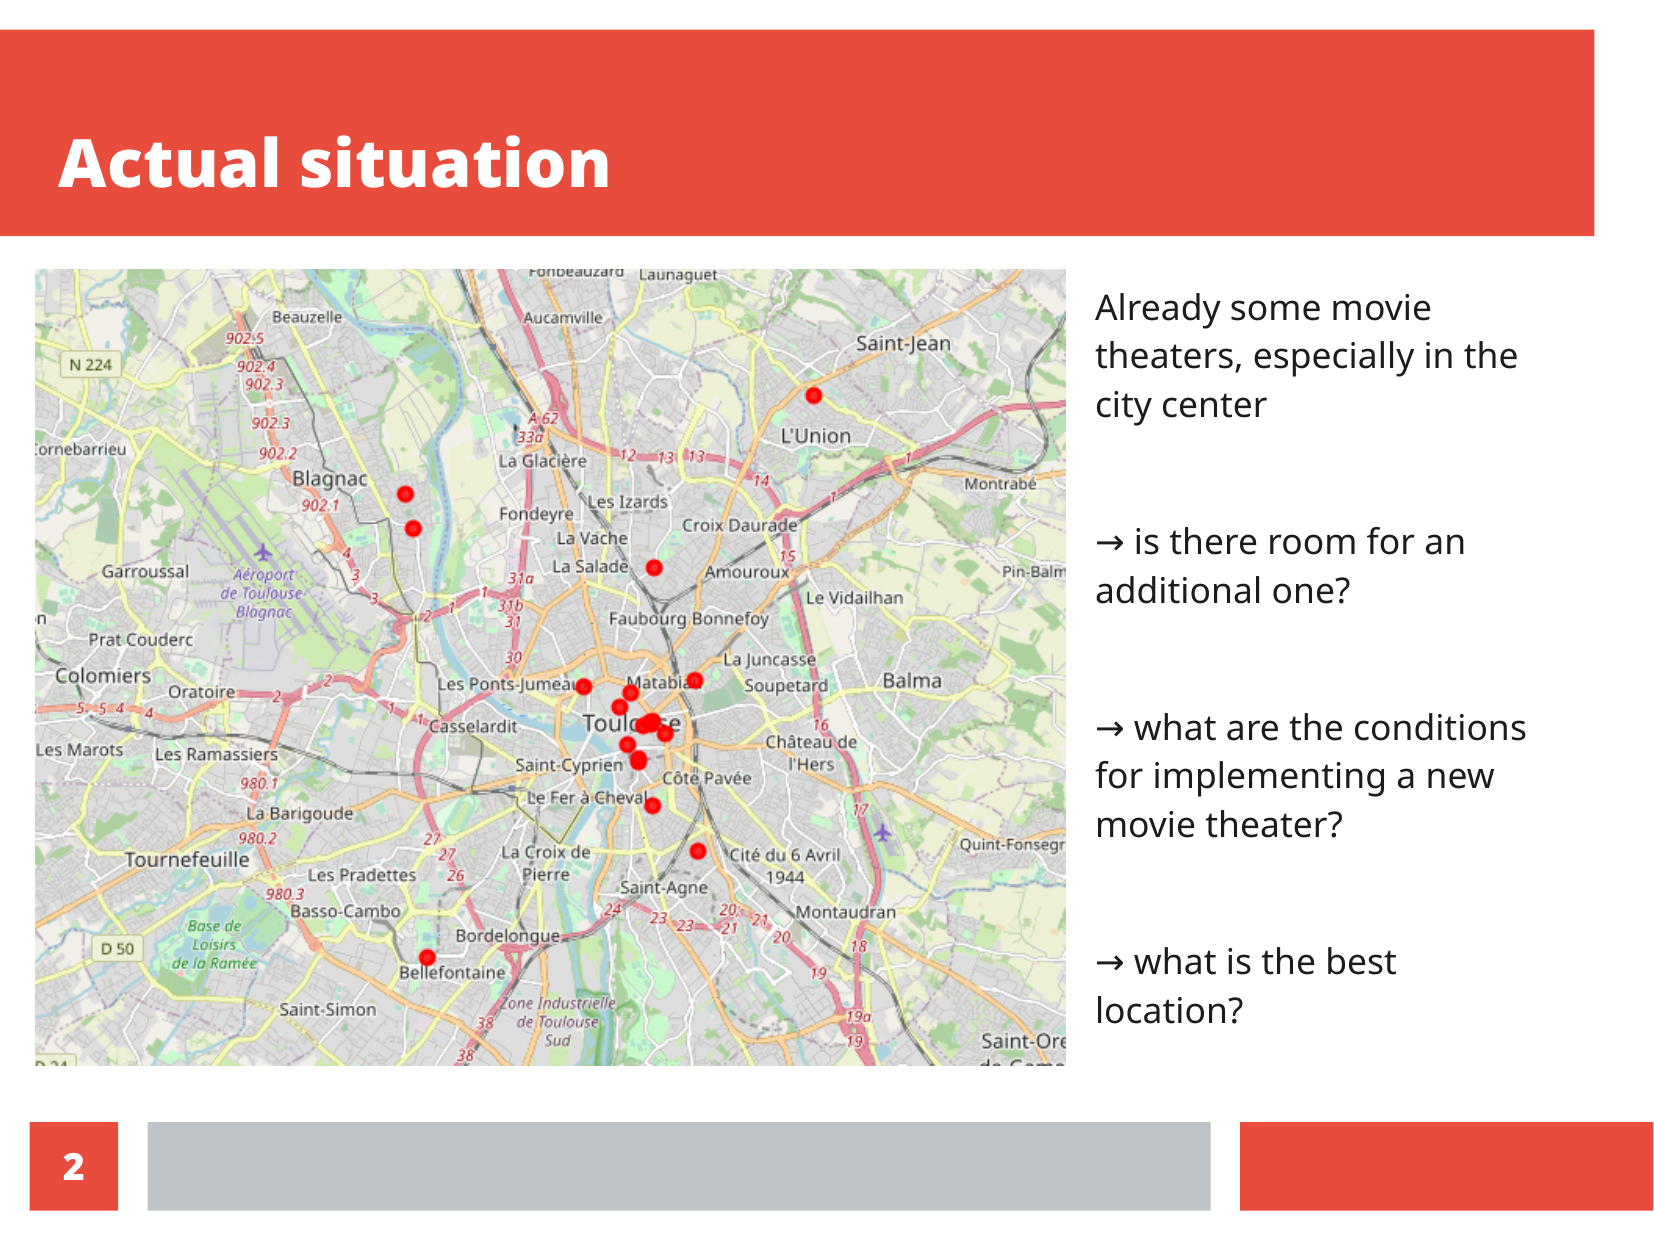

# Actual situation
Already some movie theaters, especially in the city center
→ is there room for an additional one?
→ what are the conditions for implementing a new movie theater?
→ what is the best location?
2